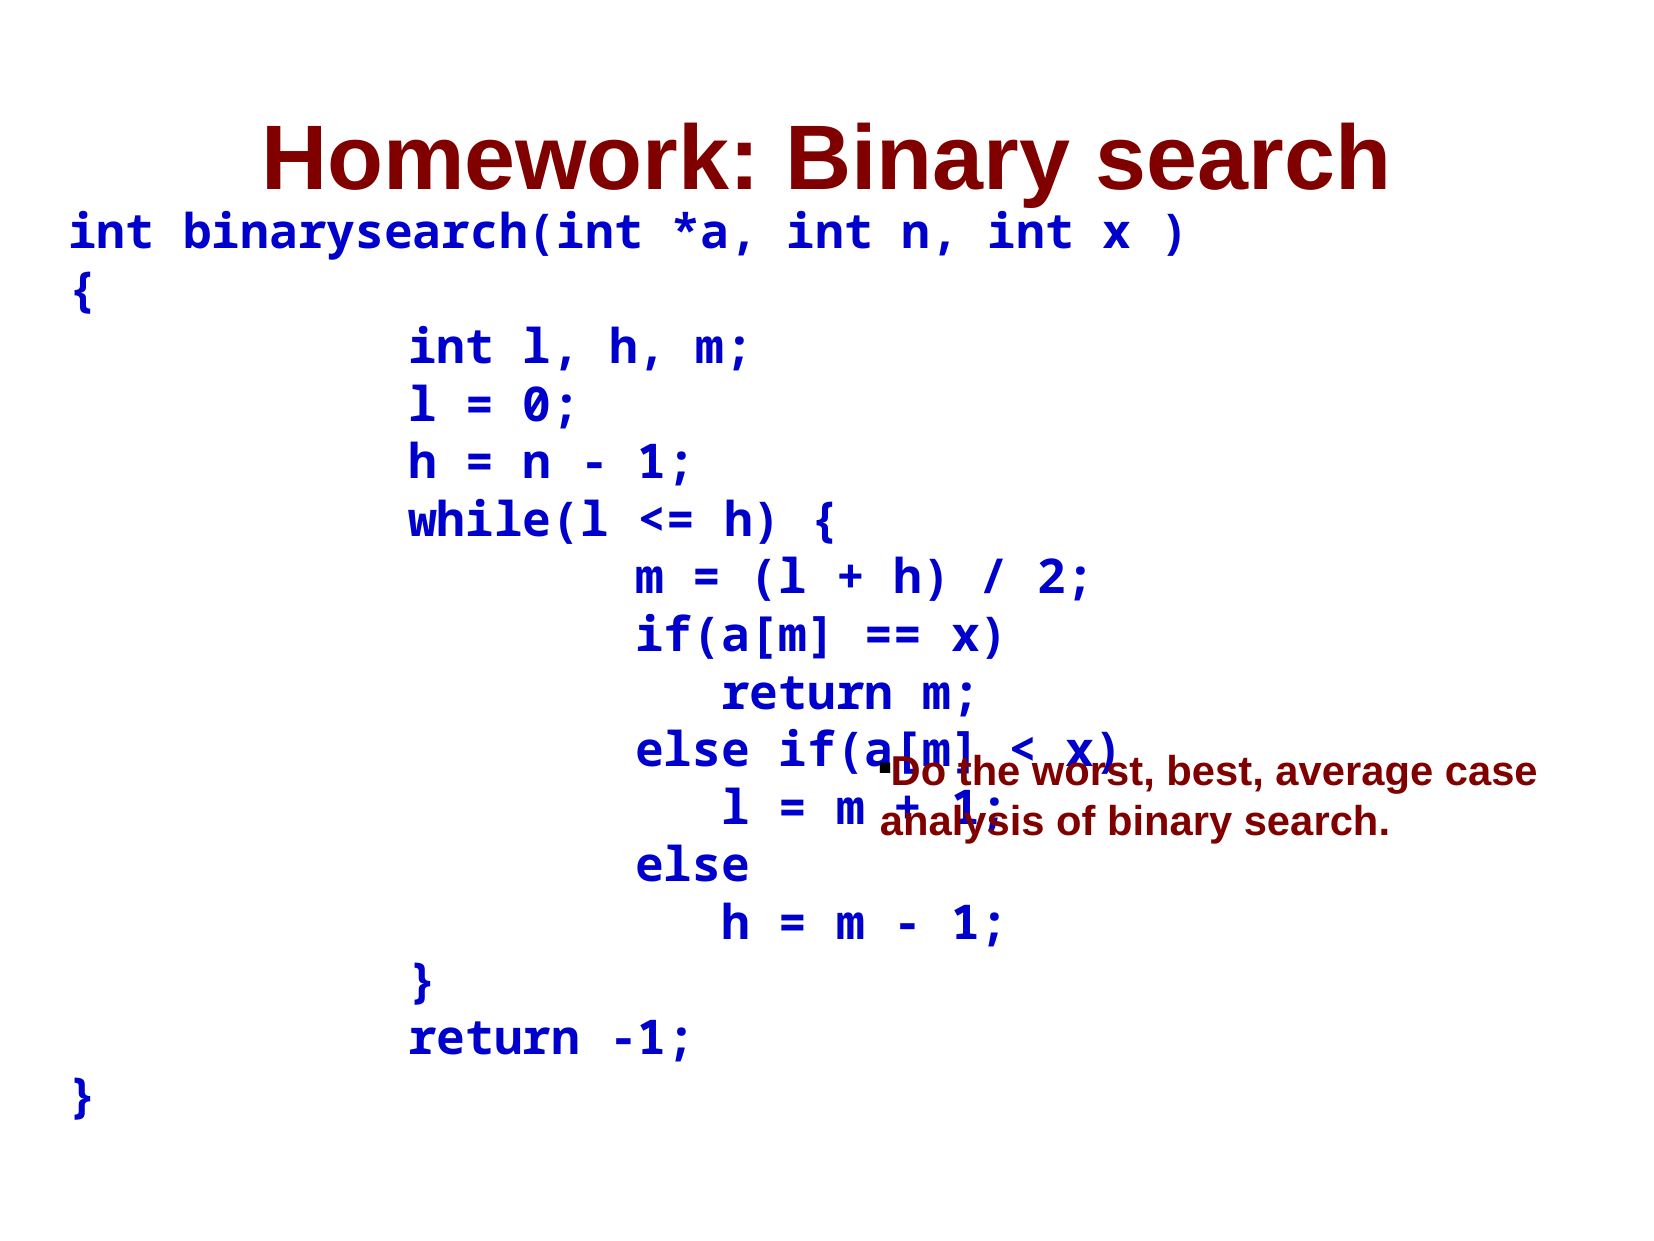

# Homework: Binary search
int binarysearch(int *a, int n, int x ) {
int l, h, m;
l = 0;
h = n - 1;
while(l <= h) {
m = (l + h) / 2;
if(a[m] == x)
 return m;
else if(a[m] < x)
 l = m + 1;
else
 h = m - 1;
}
return -1;
}
Do the worst, best, average case analysis of binary search.